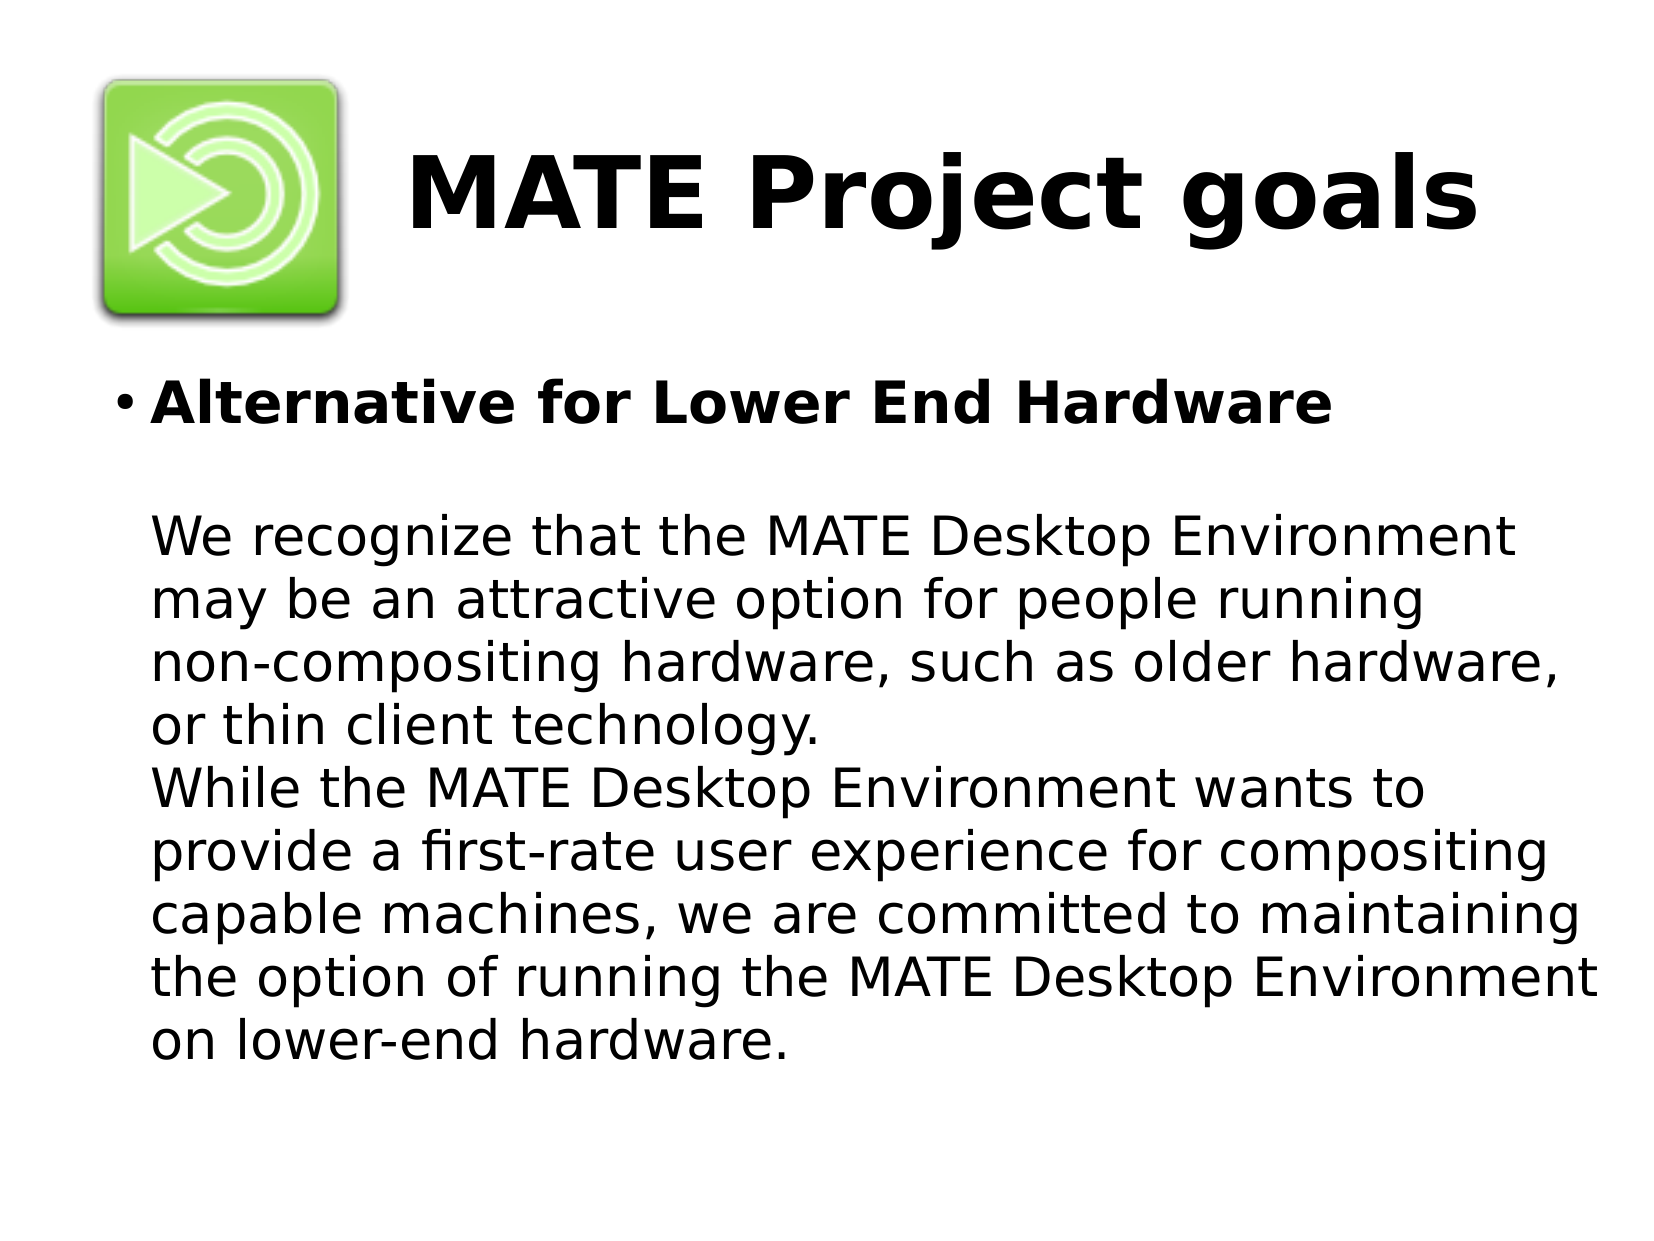

MATE Project goals
Alternative for Lower End Hardware
We recognize that the MATE Desktop Environment
may be an attractive option for people running
non-compositing hardware, such as older hardware,
or thin client technology.
While the MATE Desktop Environment wants to
provide a first-rate user experience for compositing
capable machines, we are committed to maintaining
the option of running the MATE Desktop Environment
on lower-end hardware.